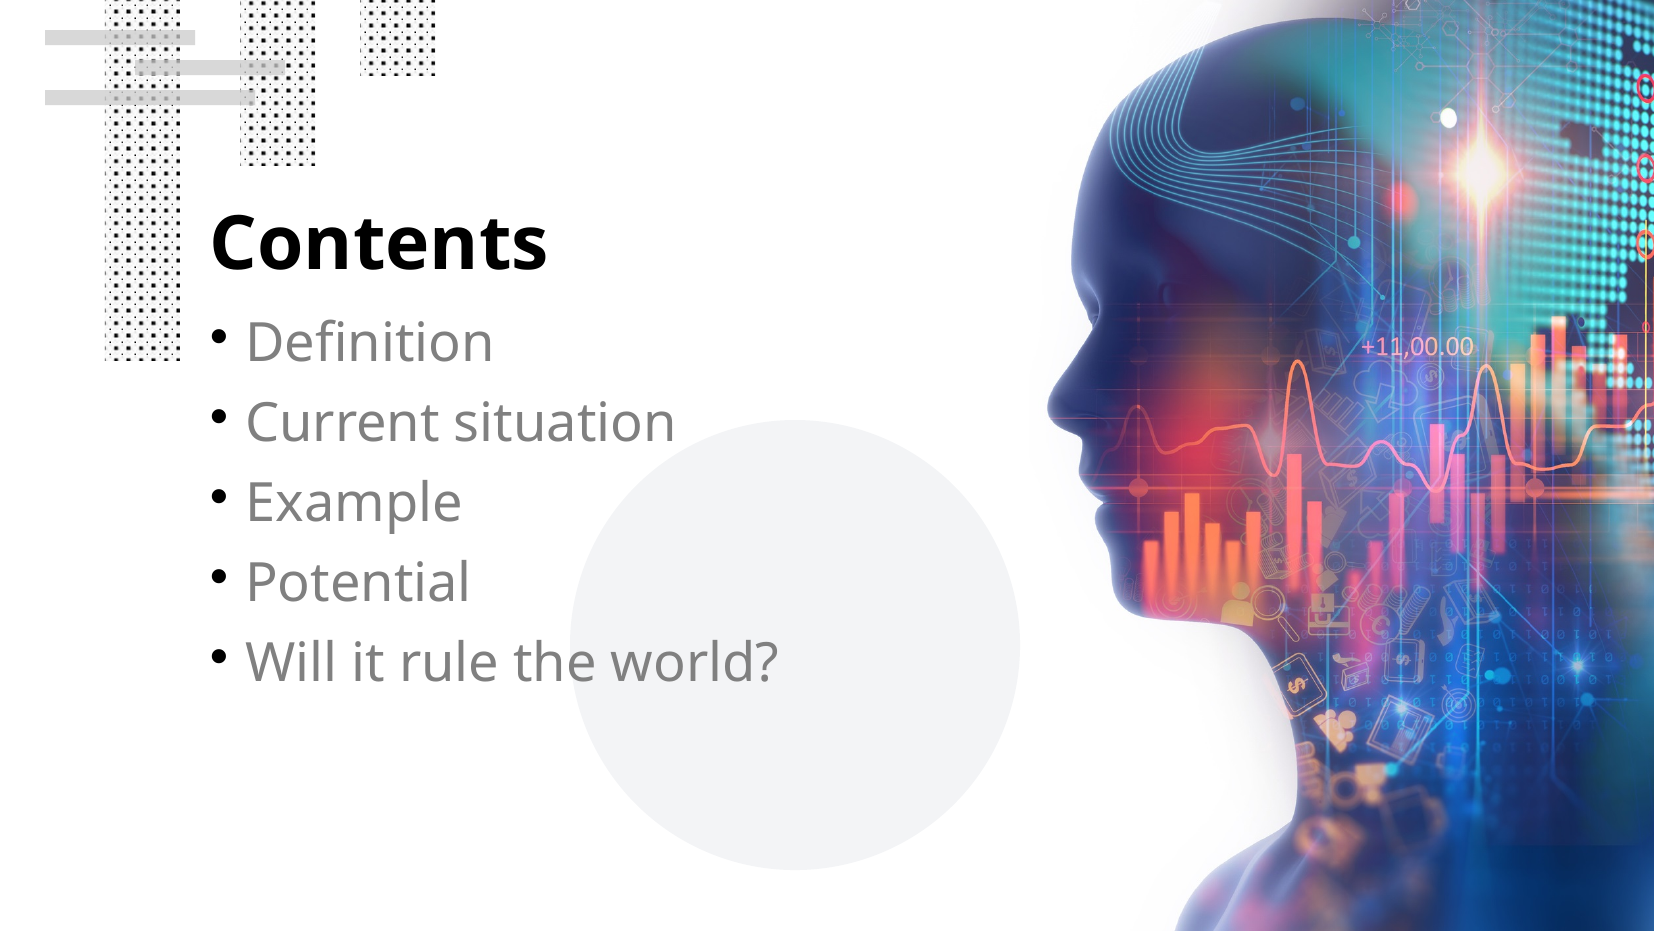

Contents
Definition
Current situation
Example
Potential
Will it rule the world?